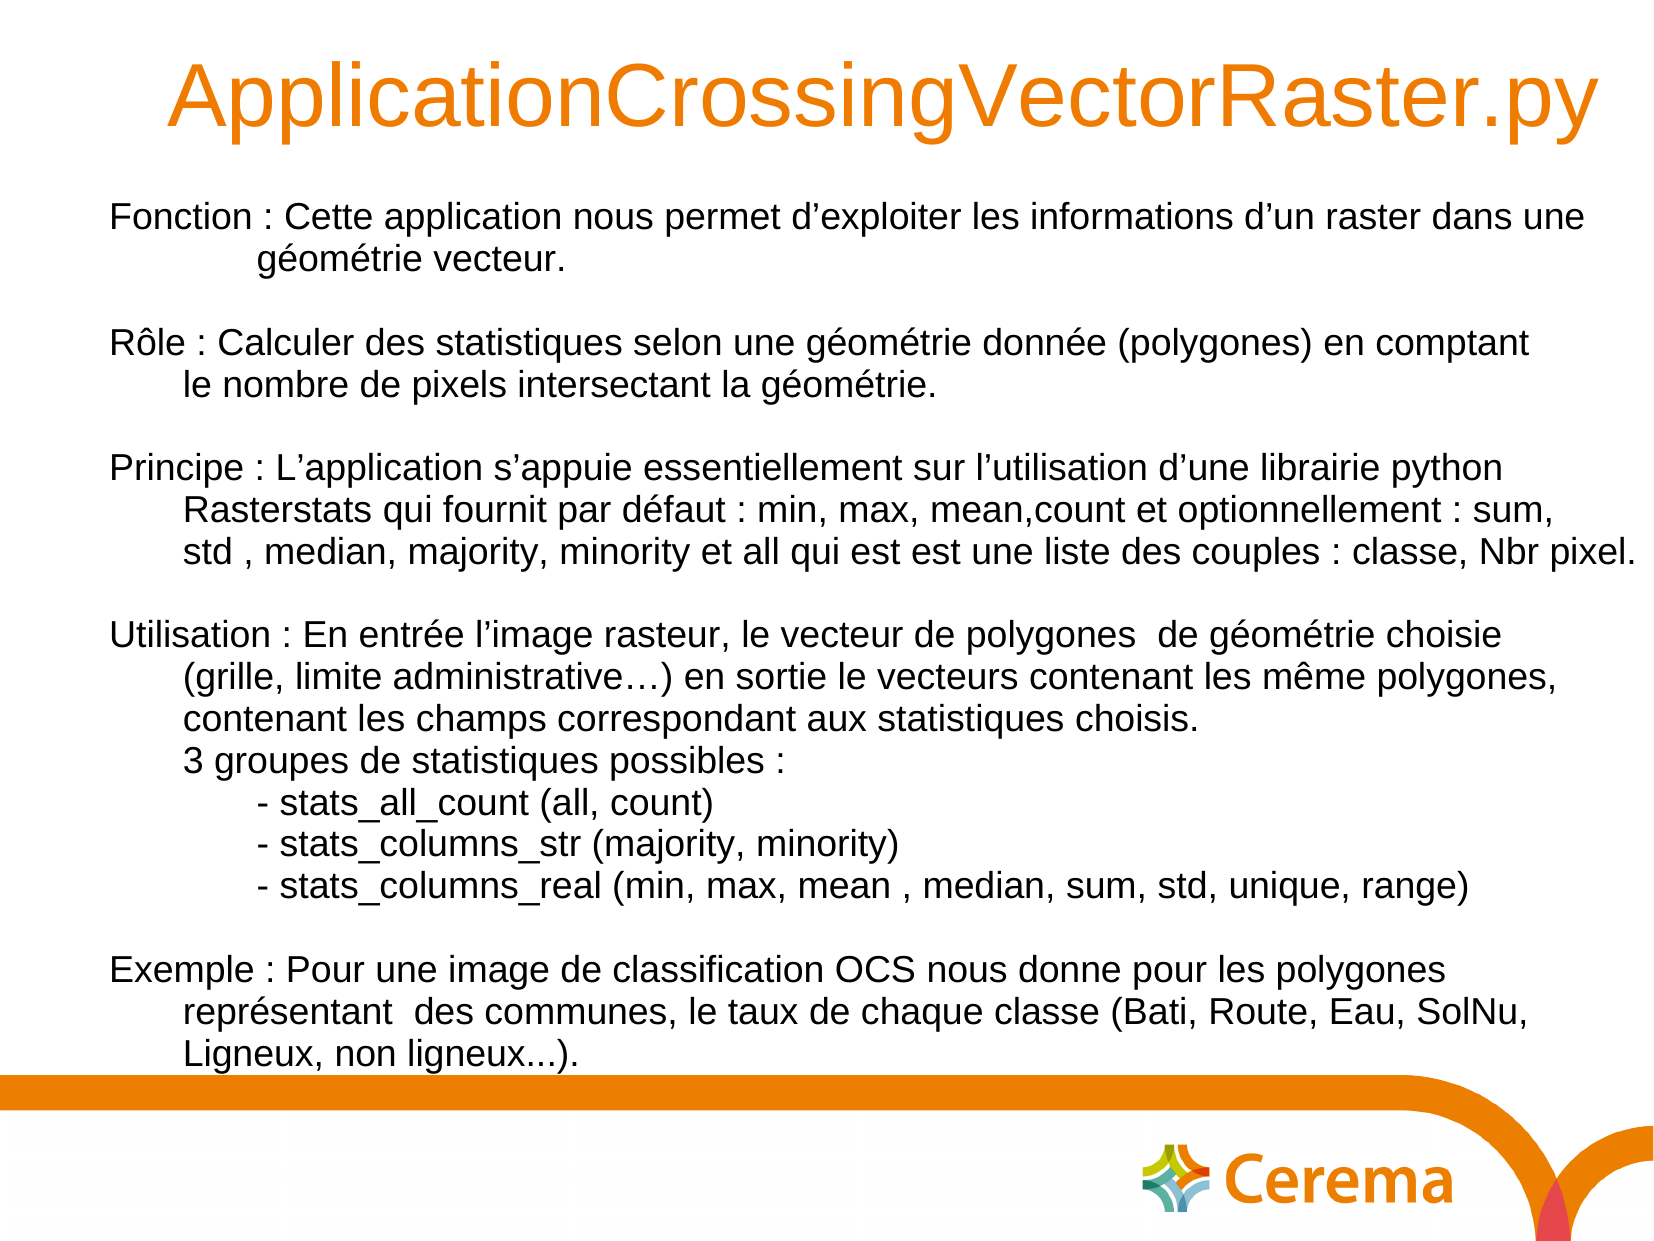

ApplicationCrossingVectorRaster.py
Fonction : Cette application nous permet d’exploiter les informations d’un raster dans une
		géométrie vecteur.
Rôle : Calculer des statistiques selon une géométrie donnée (polygones) en comptant
	le nombre de pixels intersectant la géométrie.
Principe : L’application s’appuie essentiellement sur l’utilisation d’une librairie python
	Rasterstats qui fournit par défaut : min, max, mean,count et optionnellement : sum,
	std , median, majority, minority et all qui est est une liste des couples : classe, Nbr pixel.
Utilisation : En entrée l’image rasteur, le vecteur de polygones de géométrie choisie
	(grille, limite administrative…) en sortie le vecteurs contenant les même polygones,
	contenant les champs correspondant aux statistiques choisis.
	3 groupes de statistiques possibles :
		- stats_all_count (all, count)
		- stats_columns_str (majority, minority)
		- stats_columns_real (min, max, mean , median, sum, std, unique, range)
Exemple : Pour une image de classification OCS nous donne pour les polygones
	représentant des communes, le taux de chaque classe (Bati, Route, Eau, SolNu,
	Ligneux, non ligneux...).
Date_Titre de la présentation